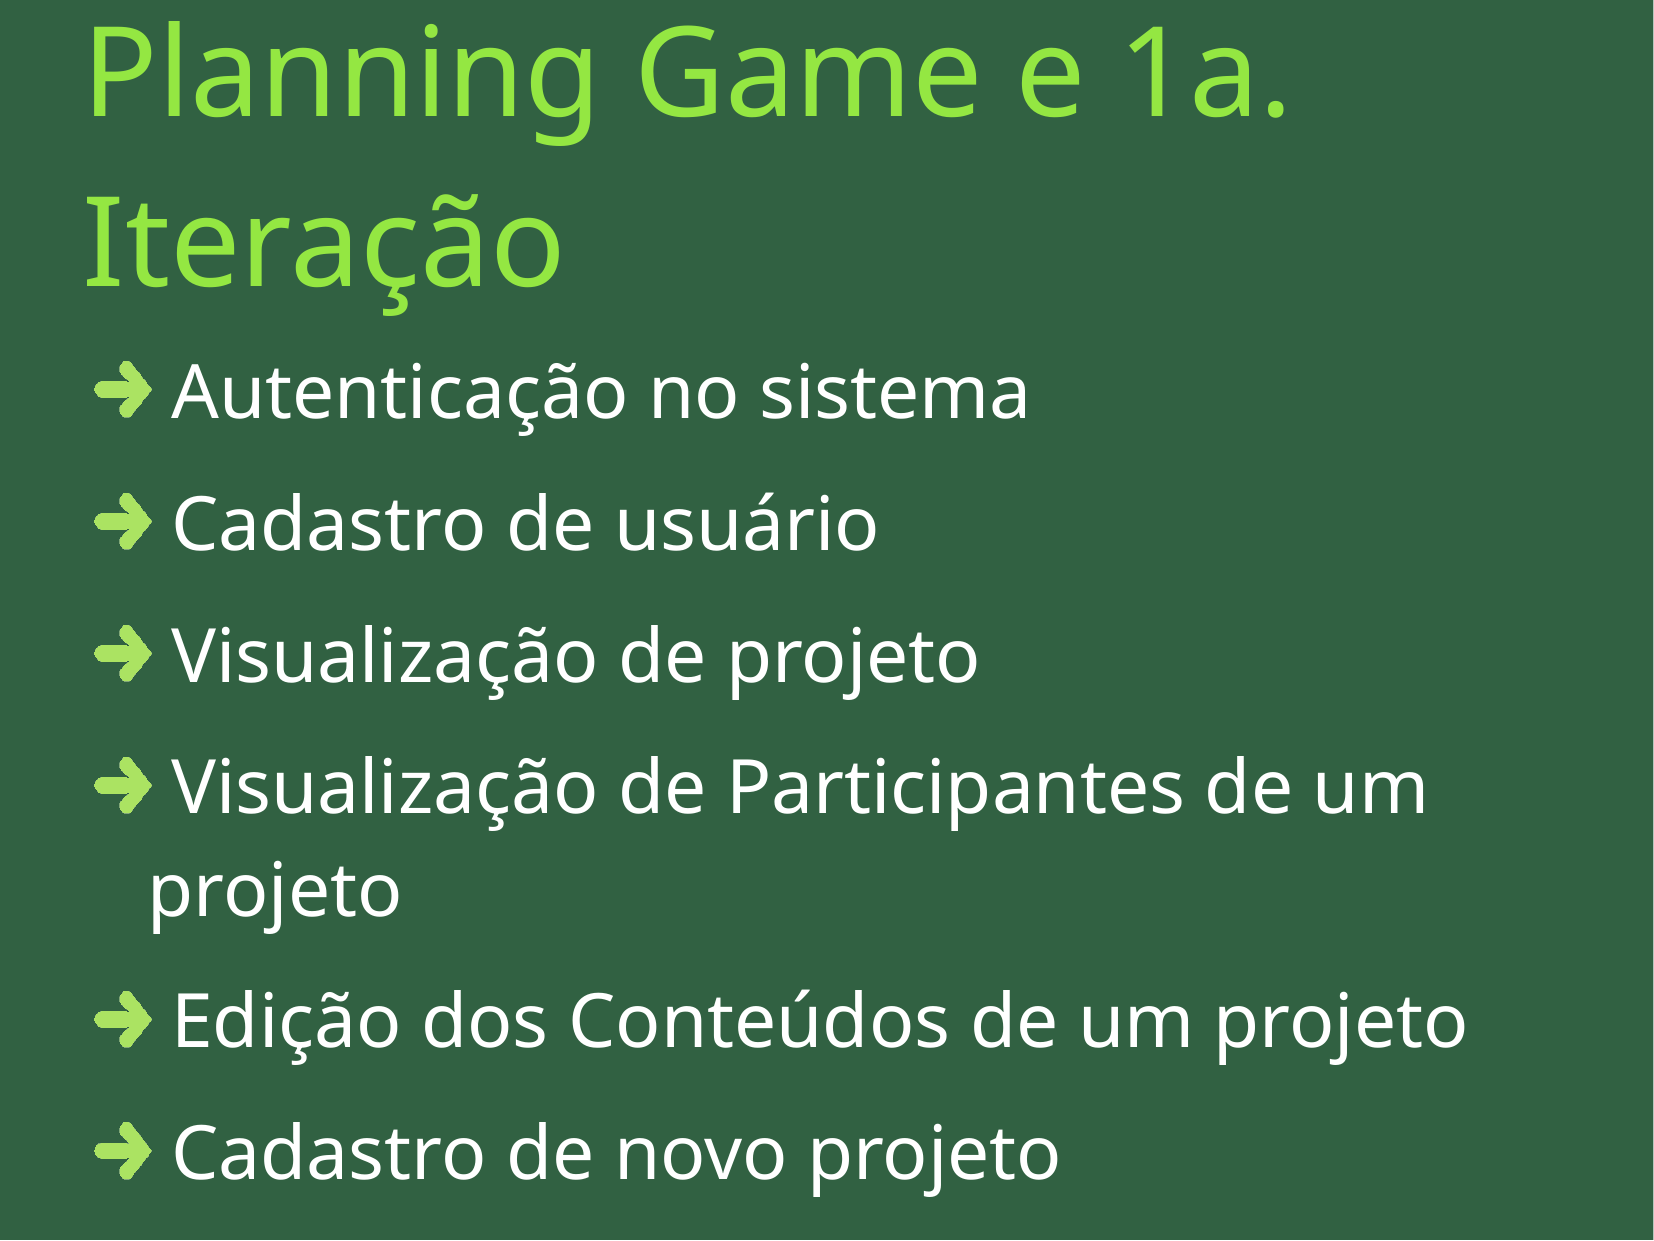

# Planning Game e 1a. Iteração
 Autenticação no sistema
 Cadastro de usuário
 Visualização de projeto
 Visualização de Participantes de um projeto
 Edição dos Conteúdos de um projeto
 Cadastro de novo projeto